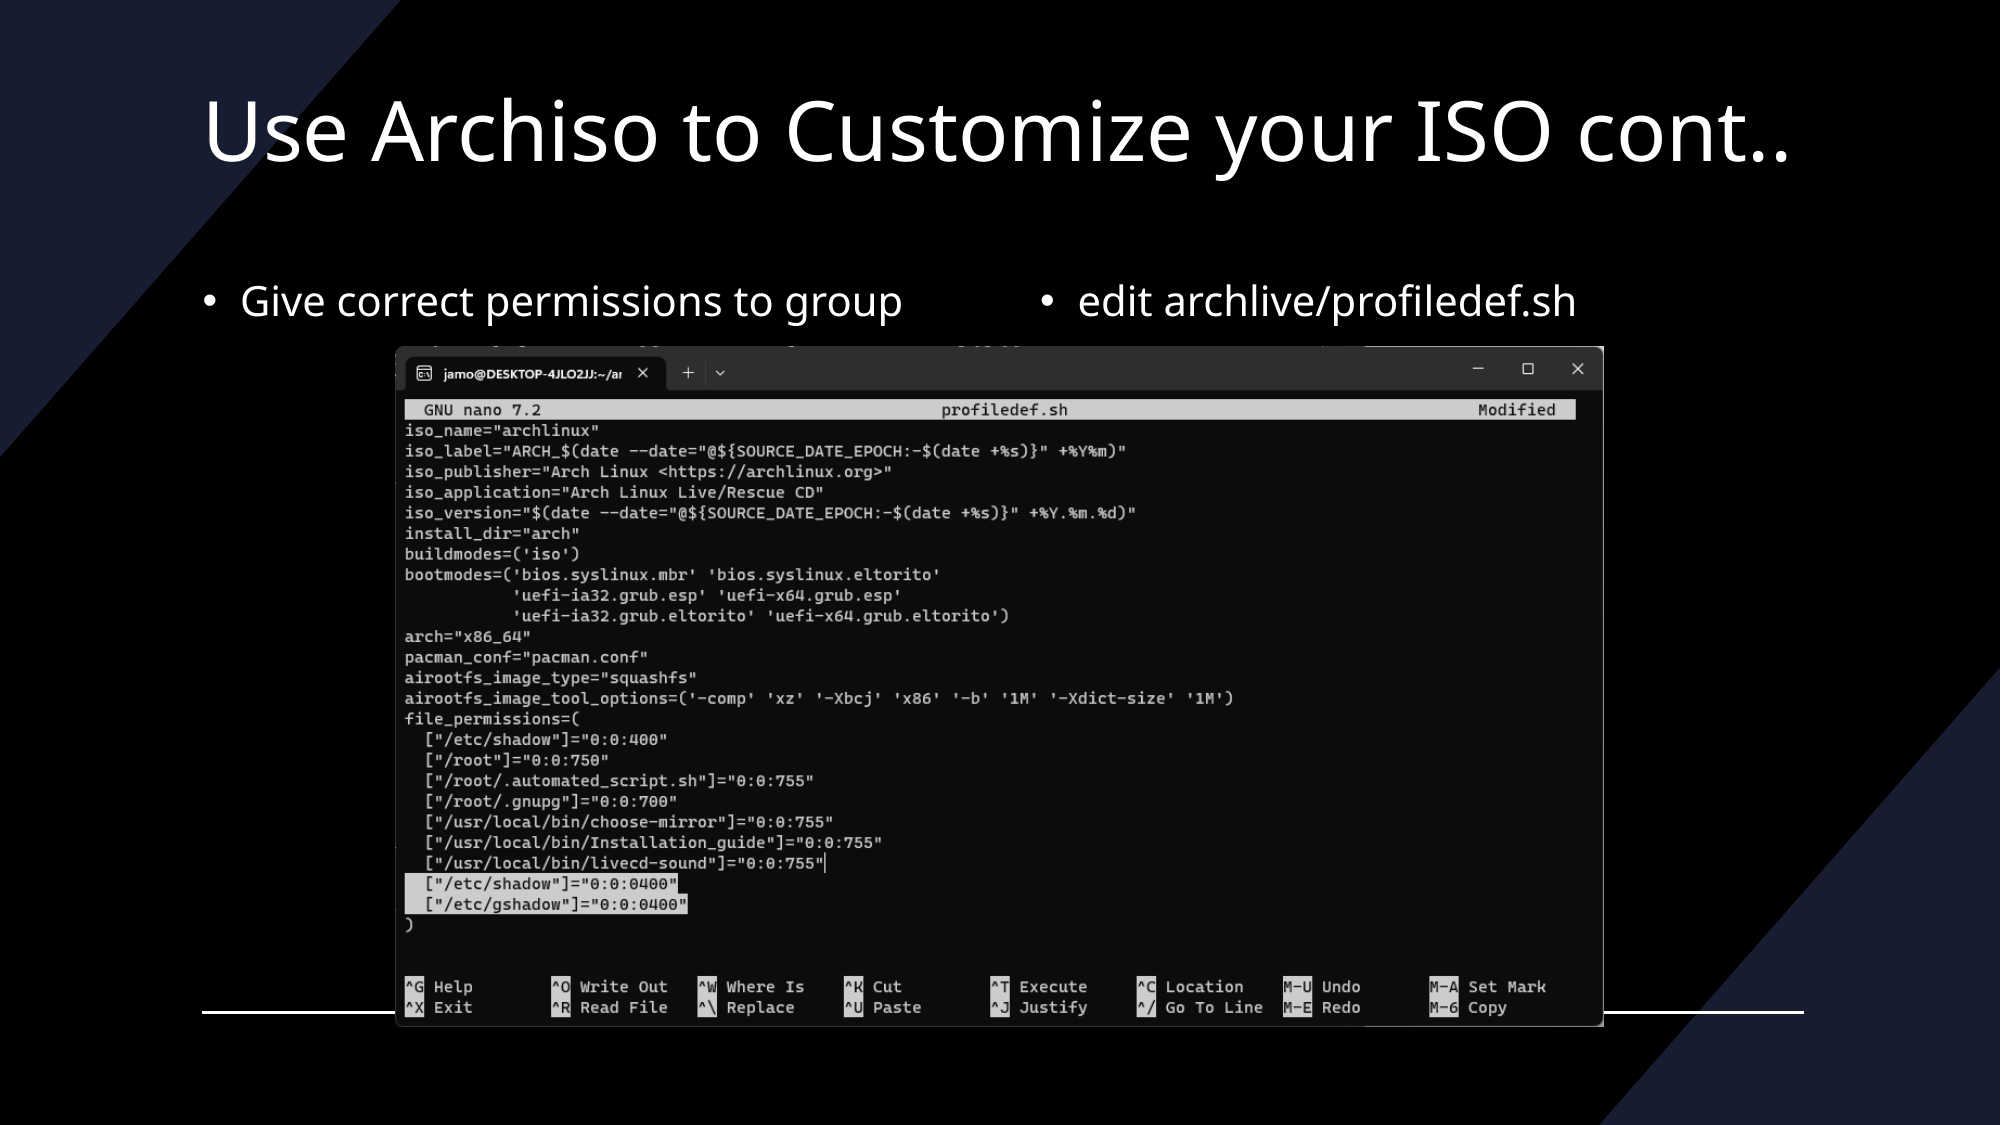

# Use Archiso to Customize your ISO cont..
Give correct permissions to group
edit archlive/profiledef.sh